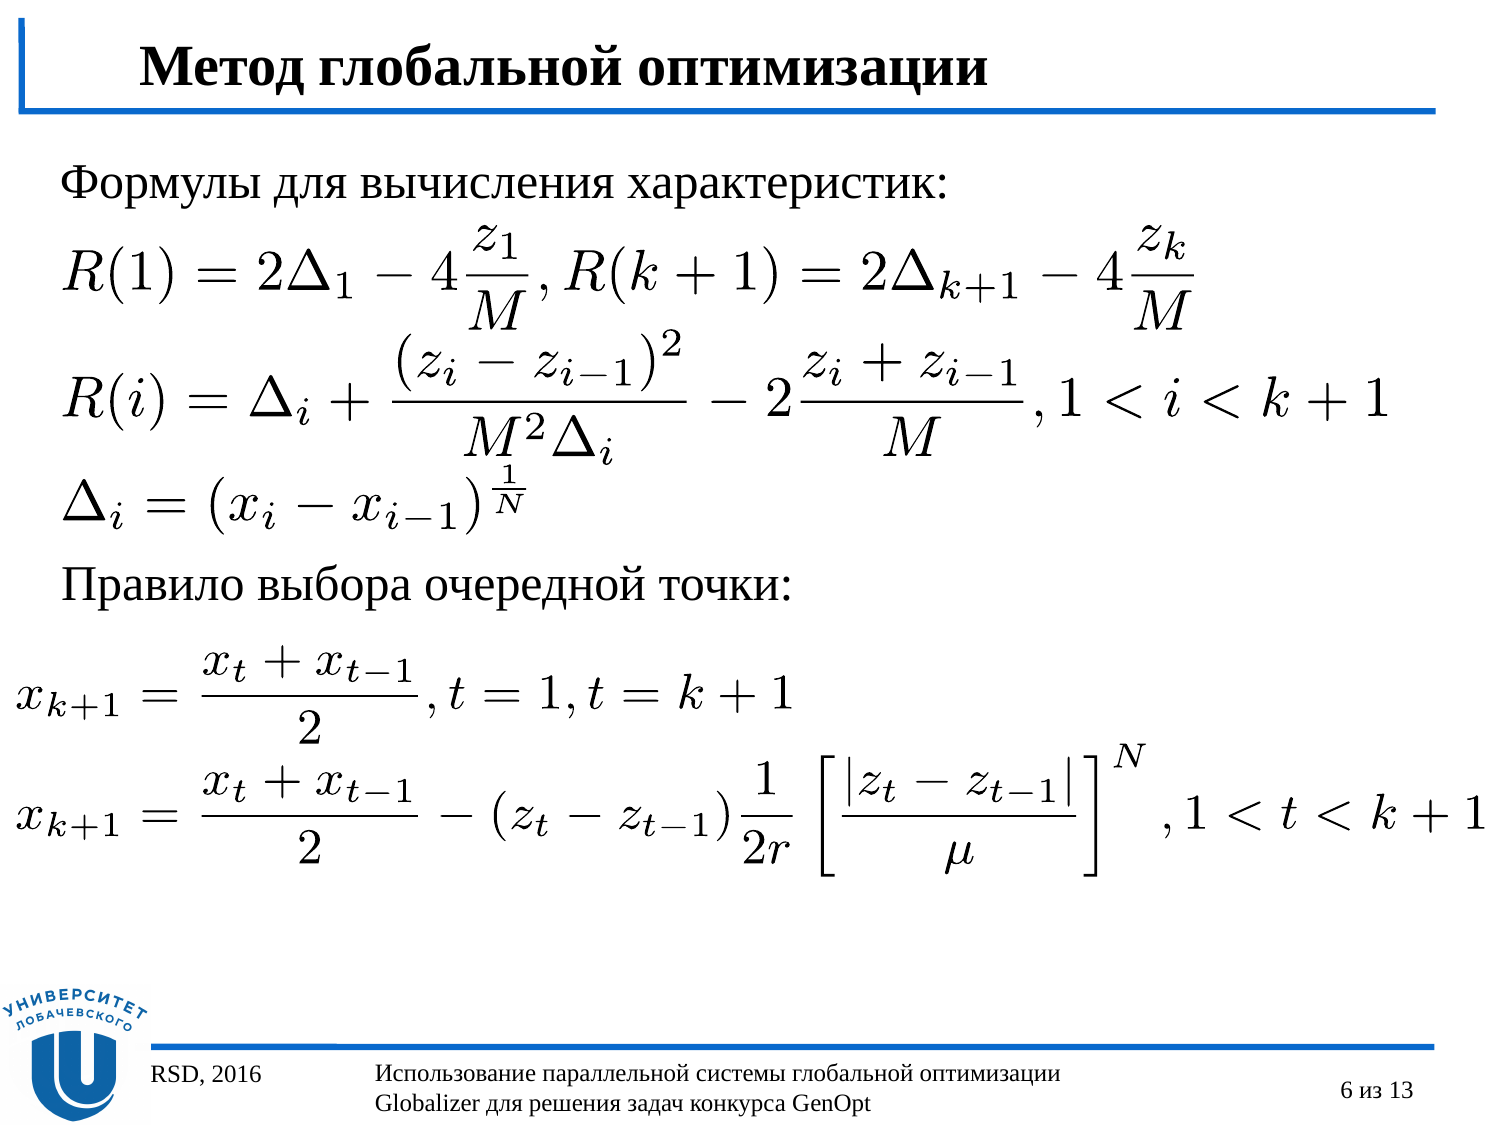

Метод глобальной оптимизации
Формулы для вычисления характеристик:
Правило выбора очередной точки: